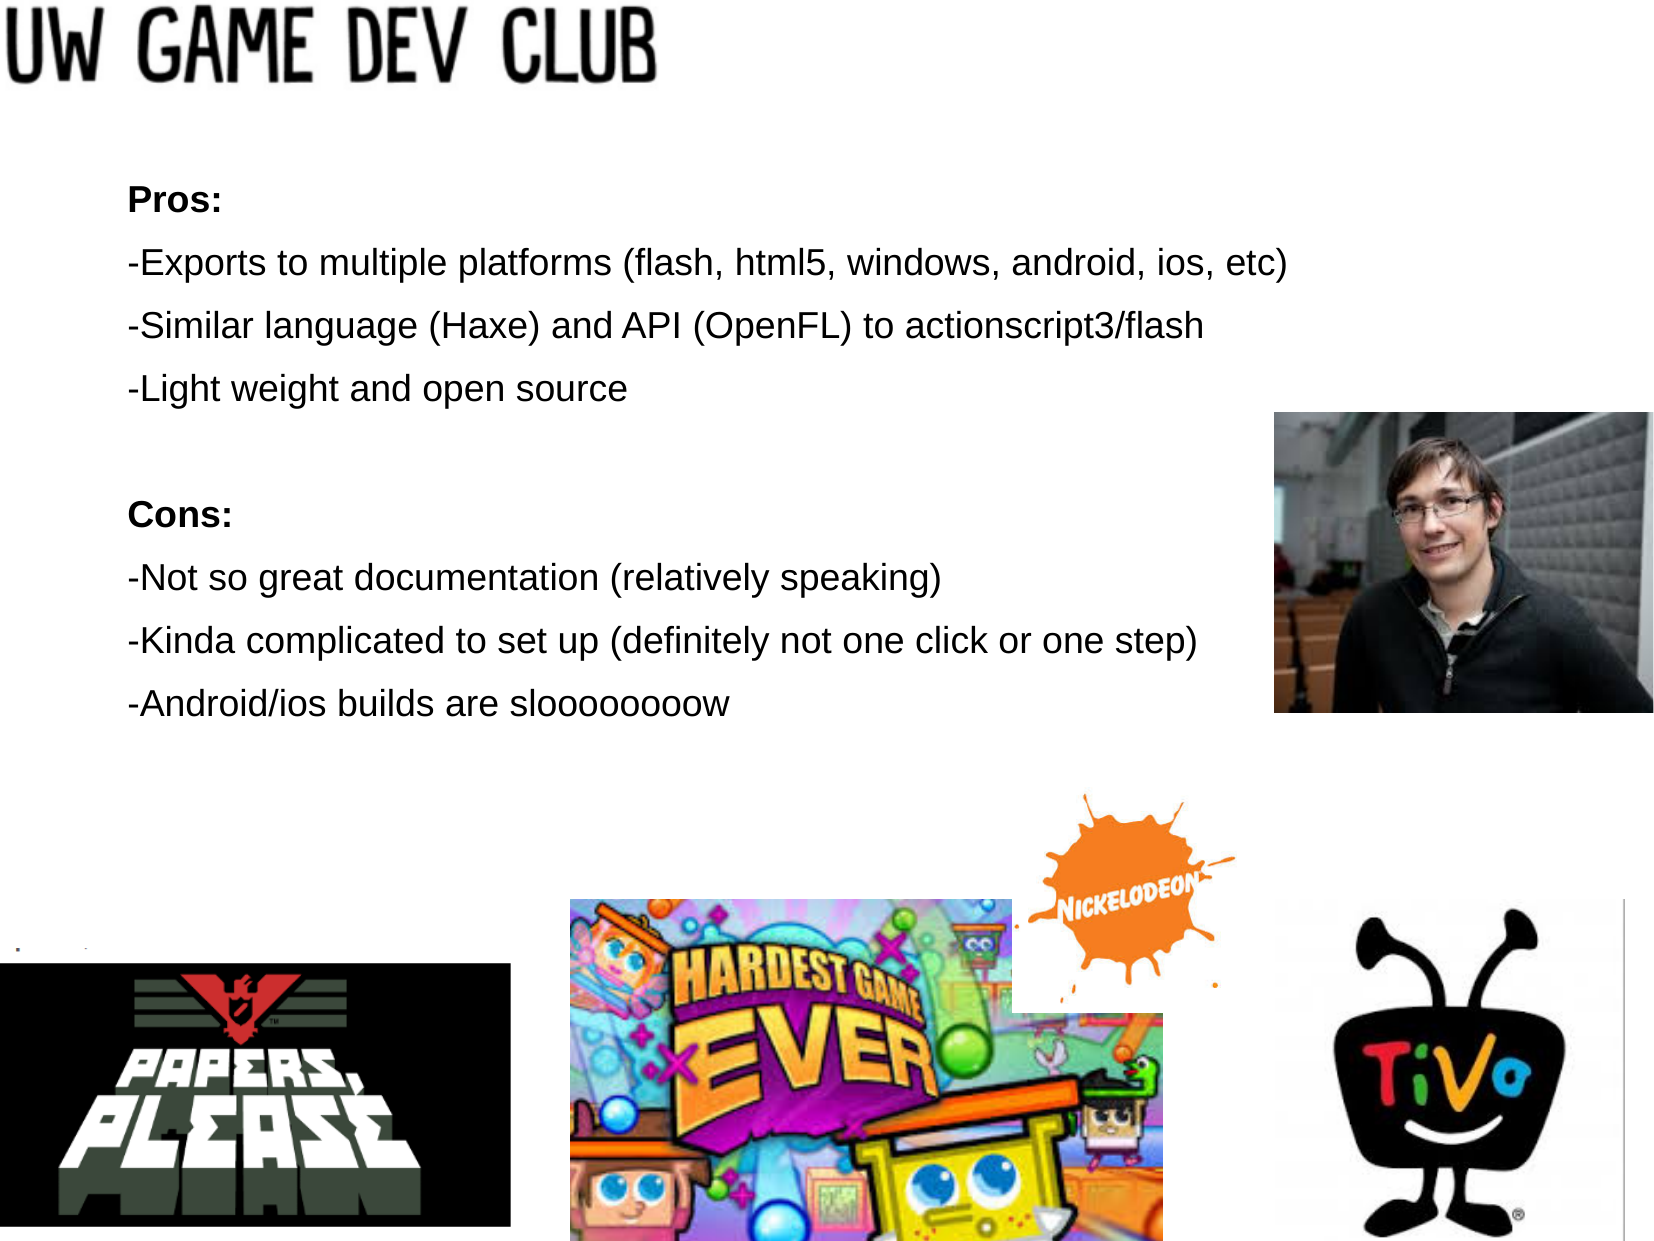

Pros:
-Exports to multiple platforms (flash, html5, windows, android, ios, etc)
-Similar language (Haxe) and API (OpenFL) to actionscript3/flash
-Light weight and open source
Cons:
-Not so great documentation (relatively speaking)
-Kinda complicated to set up (definitely not one click or one step)
-Android/ios builds are sloooooooow